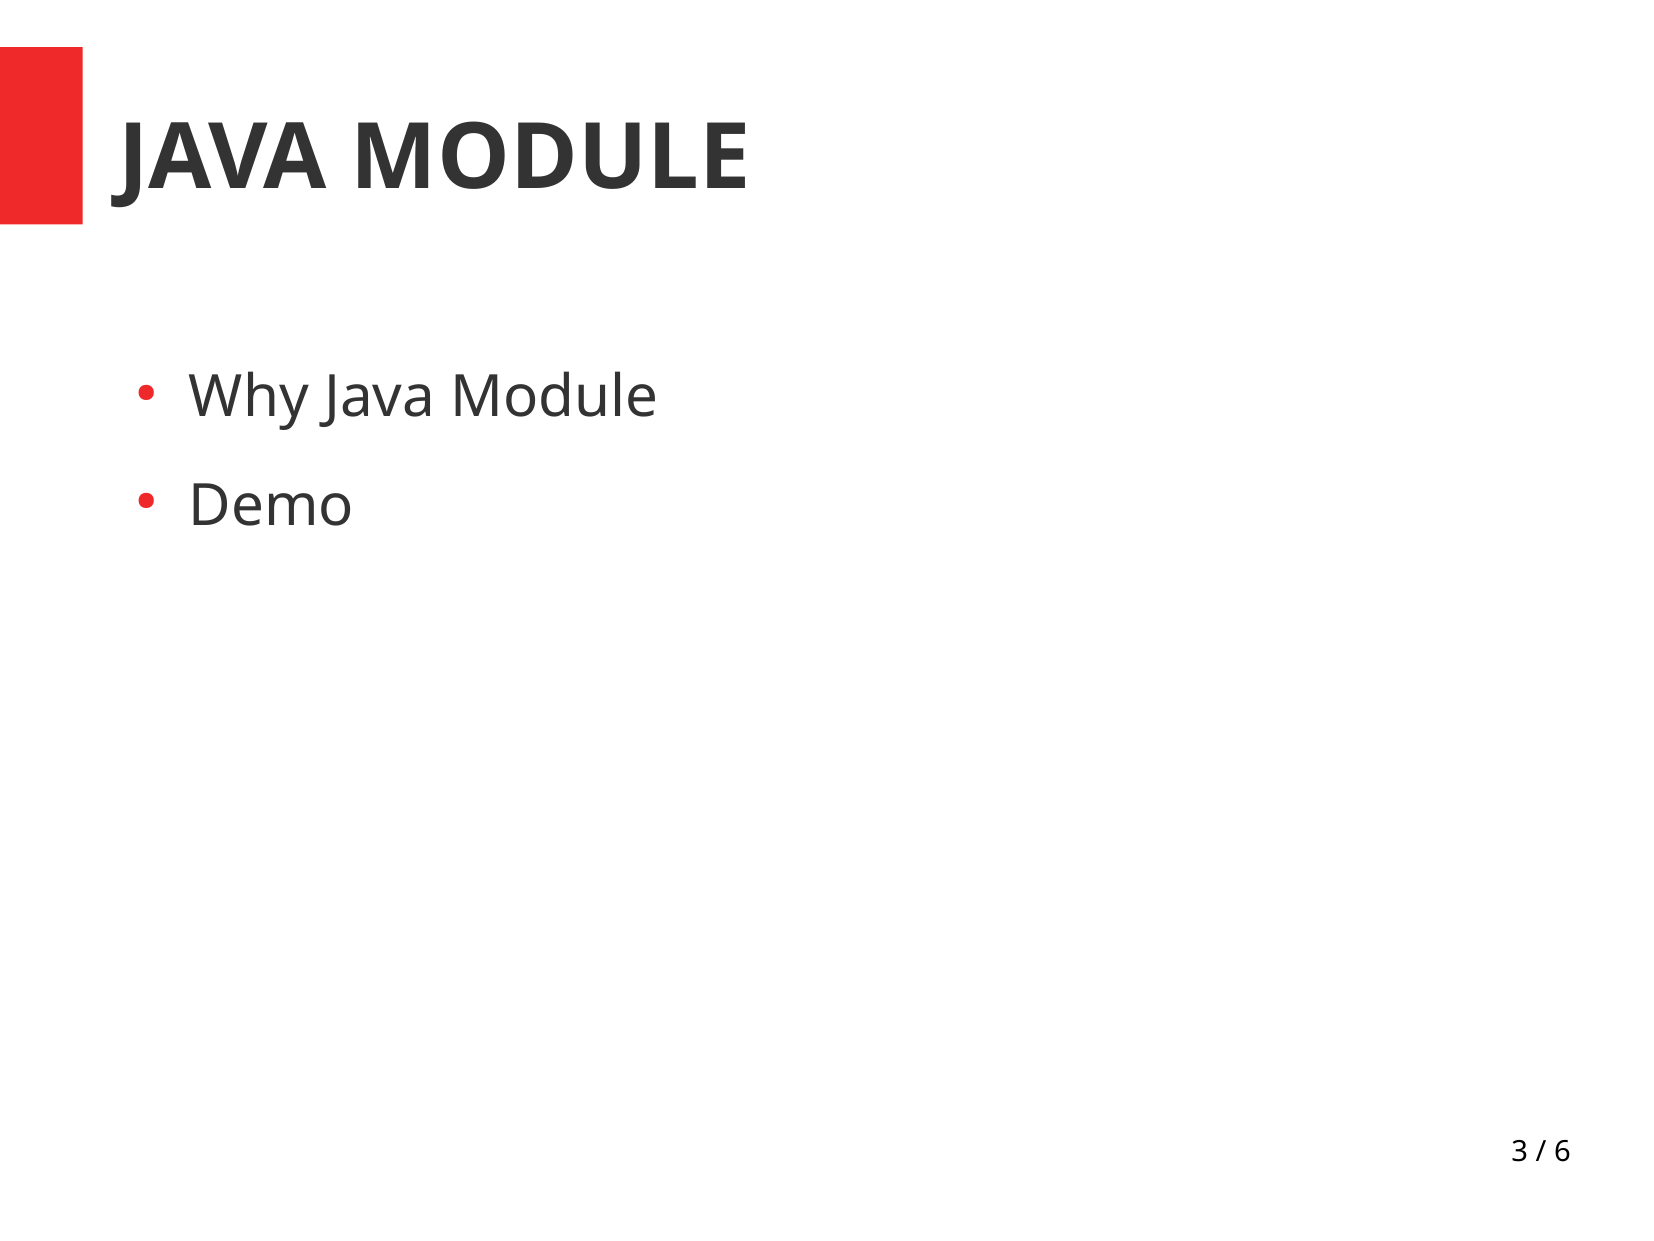

# JAVA MODULE
Why Java Module
Demo
3